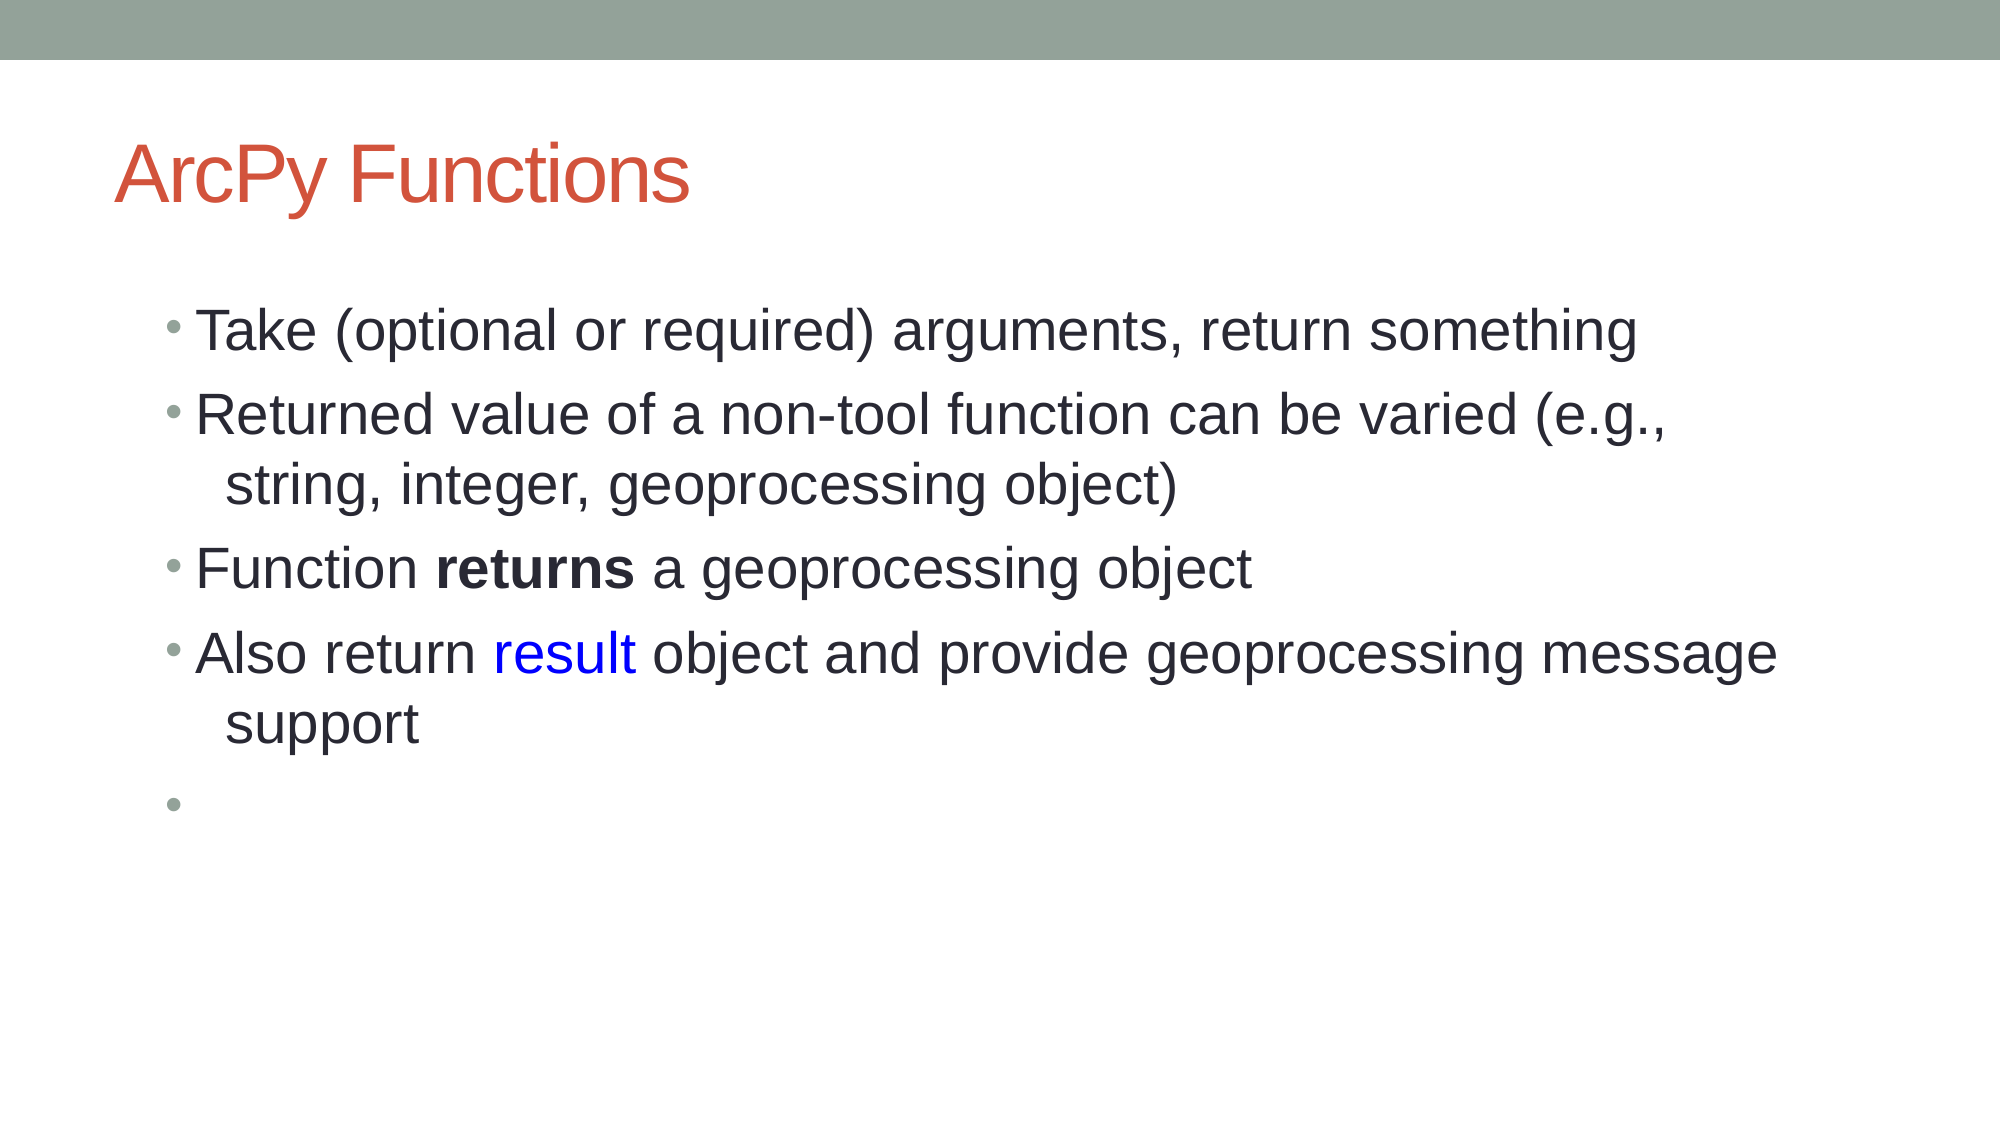

# ArcPy Functions
Take (optional or required) arguments, return something
Returned value of a non-tool function can be varied (e.g., string, integer, geoprocessing object)
Function returns a geoprocessing object
Also return result object and provide geoprocessing message support